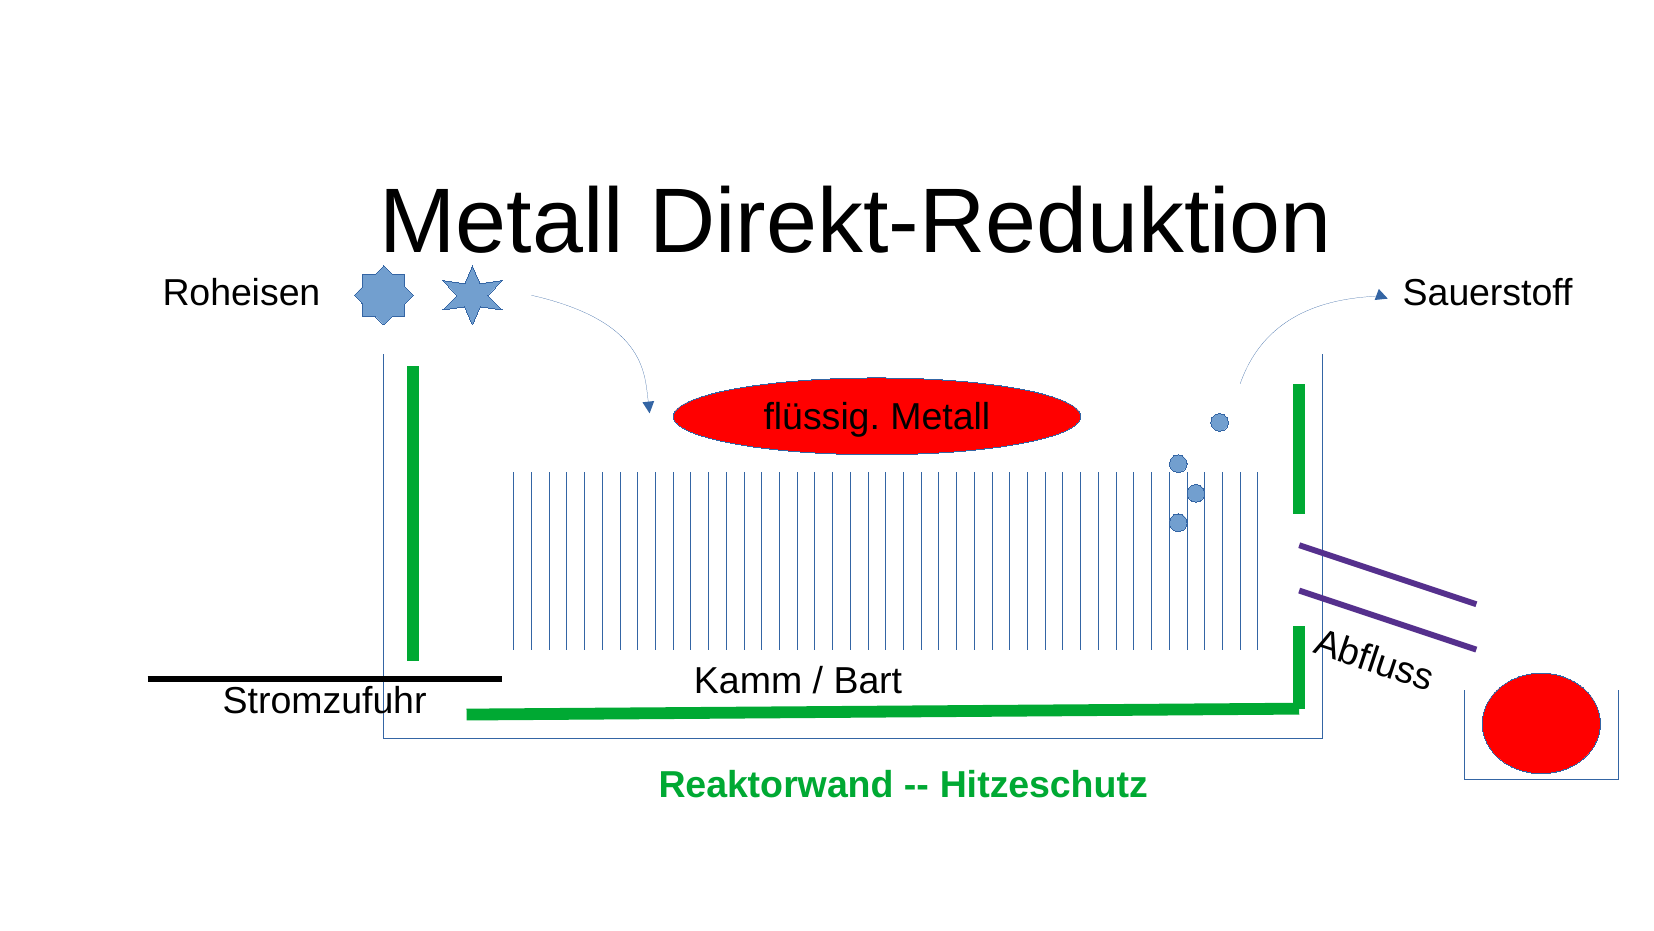

# Metall Direkt-Reduktion
Roheisen
Sauerstoff
flüssig. Metall
Abfluss
Kamm / Bart
Stromzufuhr
Reaktorwand -- Hitzeschutz